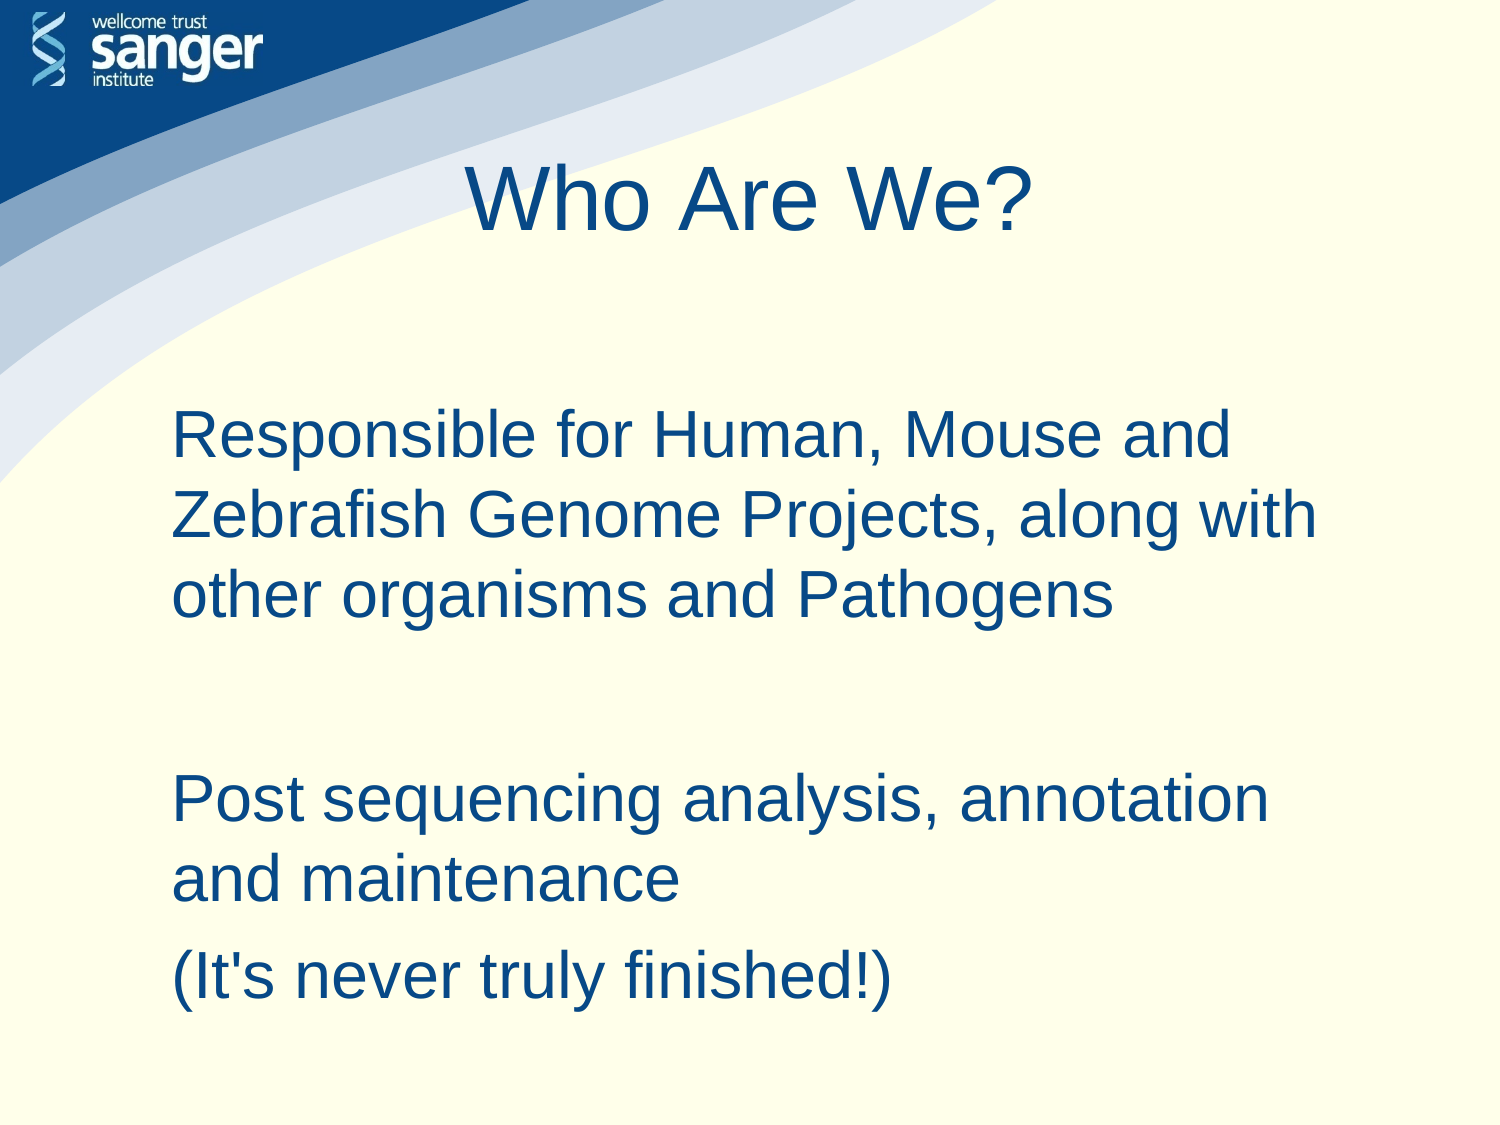

# Who Are We?
Responsible for Human, Mouse and Zebrafish Genome Projects, along with other organisms and Pathogens
Post sequencing analysis, annotation and maintenance
(It's never truly finished!)